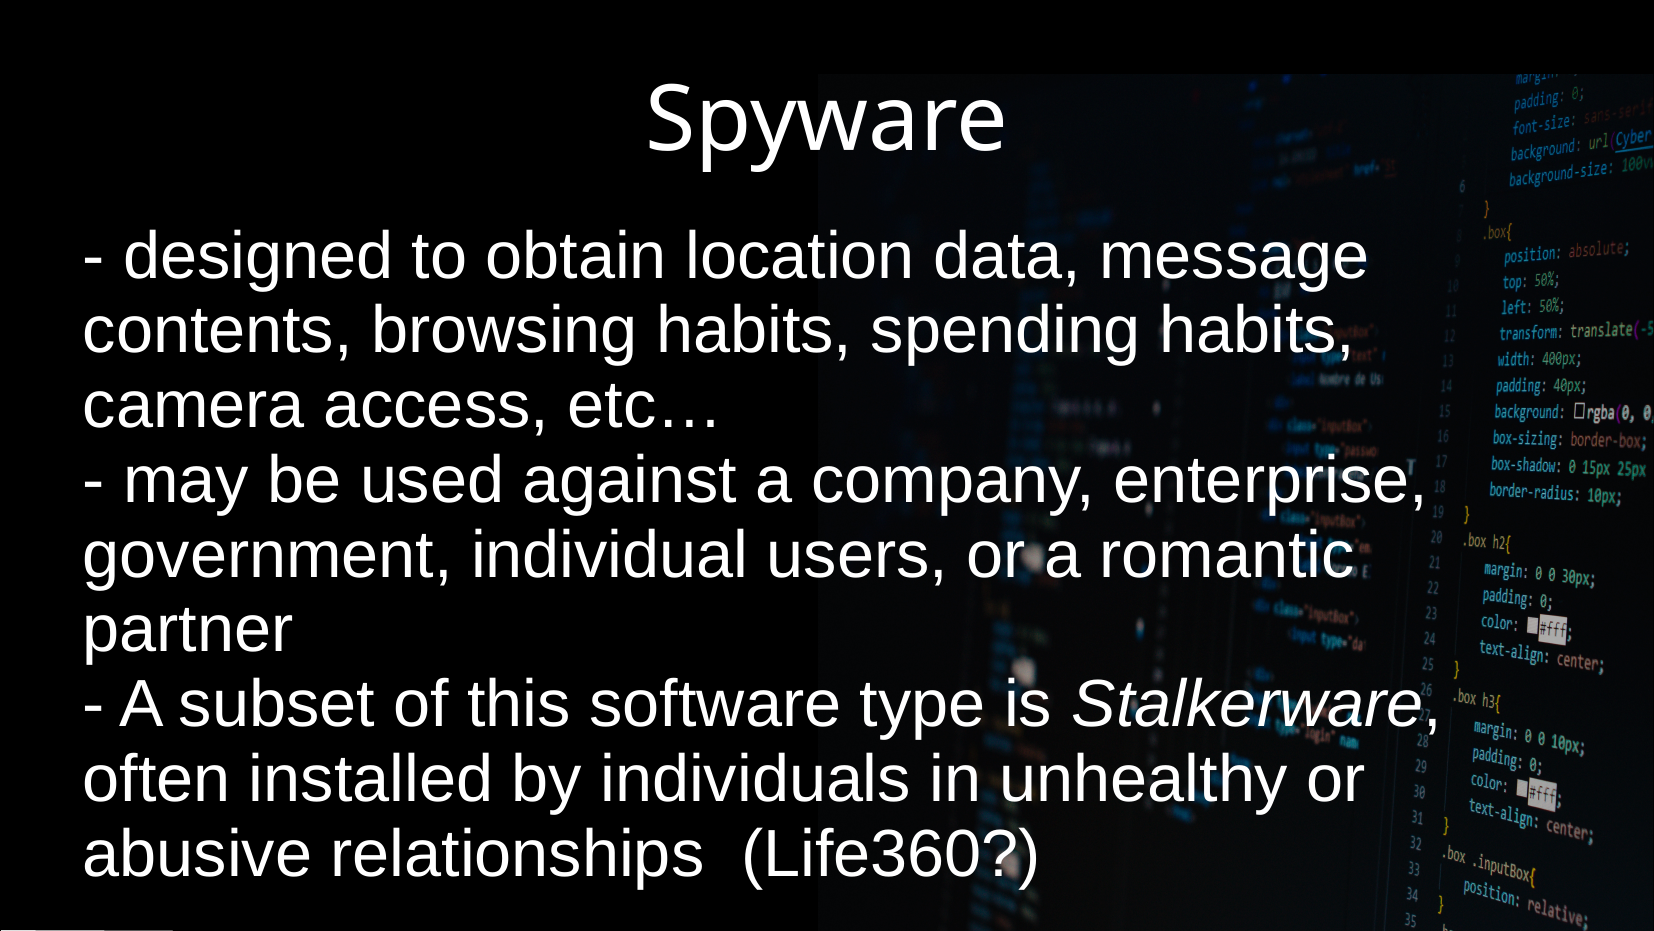

# Spyware
- designed to obtain location data, message contents, browsing habits, spending habits, camera access, etc…
- may be used against a company, enterprise, government, individual users, or a romantic partner
- A subset of this software type is Stalkerware, often installed by individuals in unhealthy or abusive relationships (Life360?)